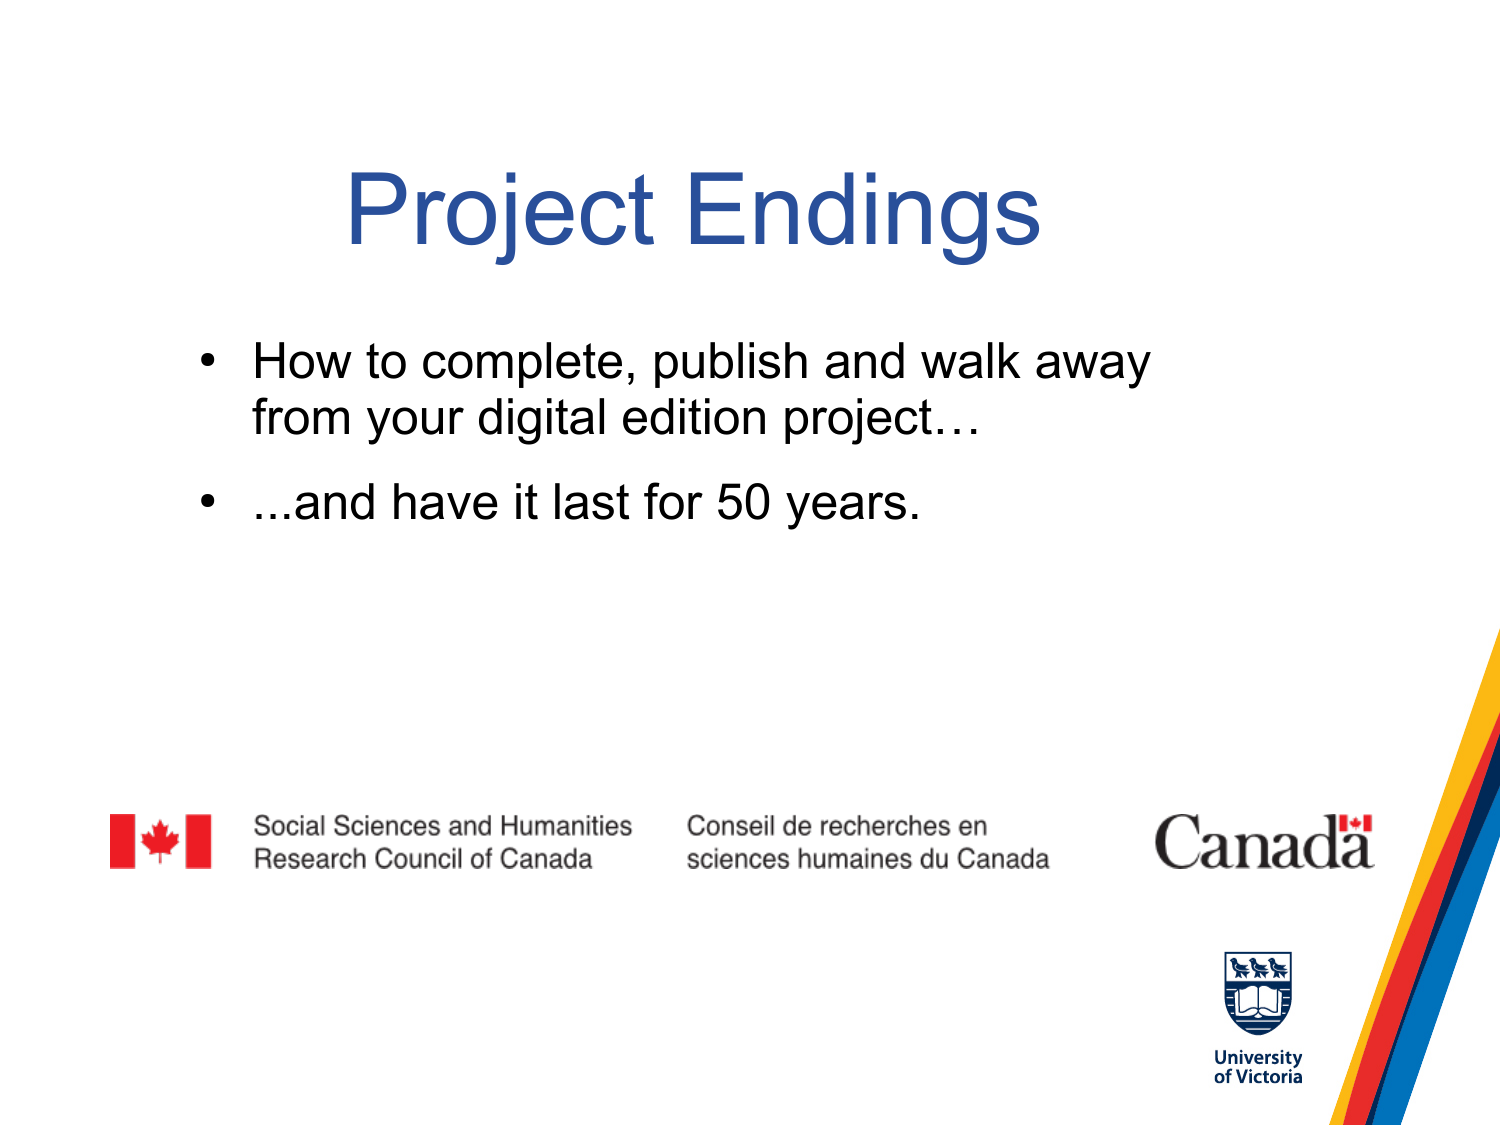

# Project Endings
How to complete, publish and walk away from your digital edition project…
...and have it last for 50 years.